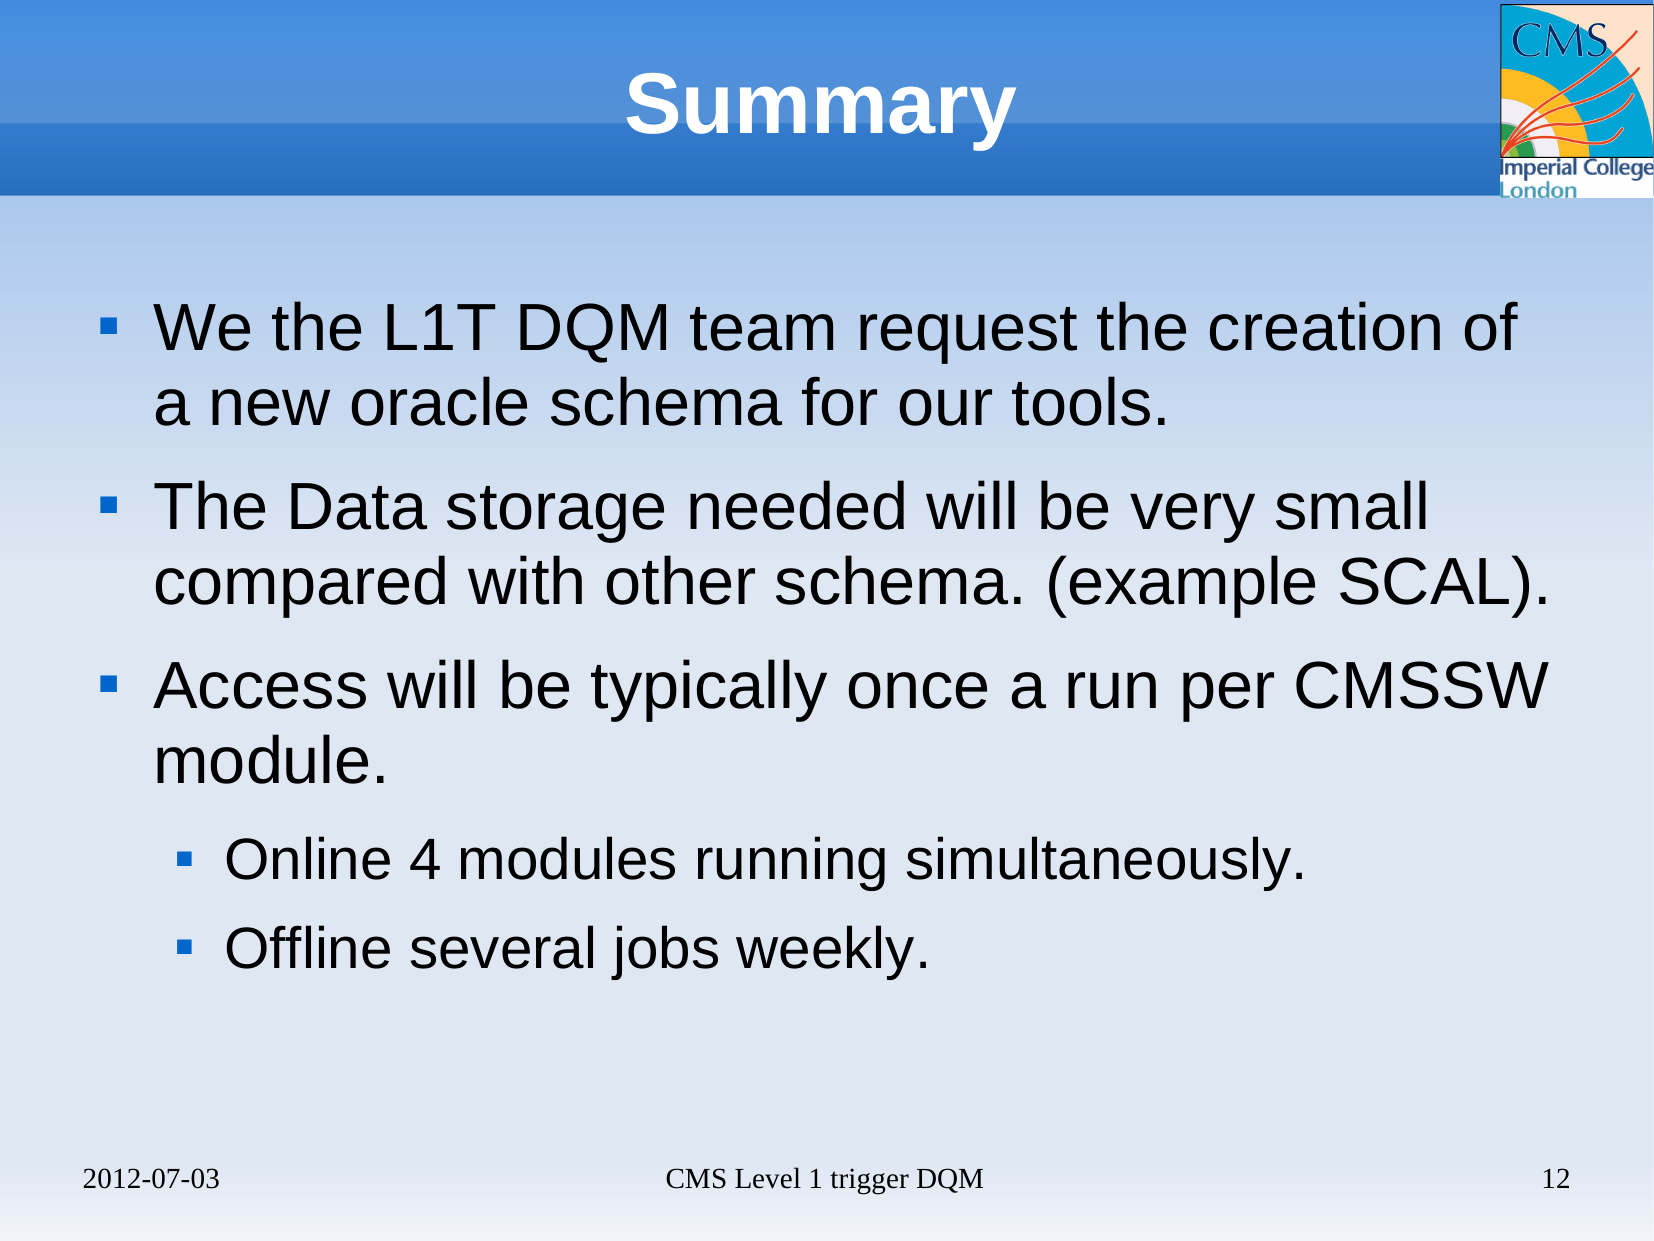

# Summary
We the L1T DQM team request the creation of a new oracle schema for our tools.
The Data storage needed will be very small compared with other schema. (example SCAL).
Access will be typically once a run per CMSSW module.
Online 4 modules running simultaneously.
Offline several jobs weekly.
2012-07-03
CMS Level 1 trigger DQM
12